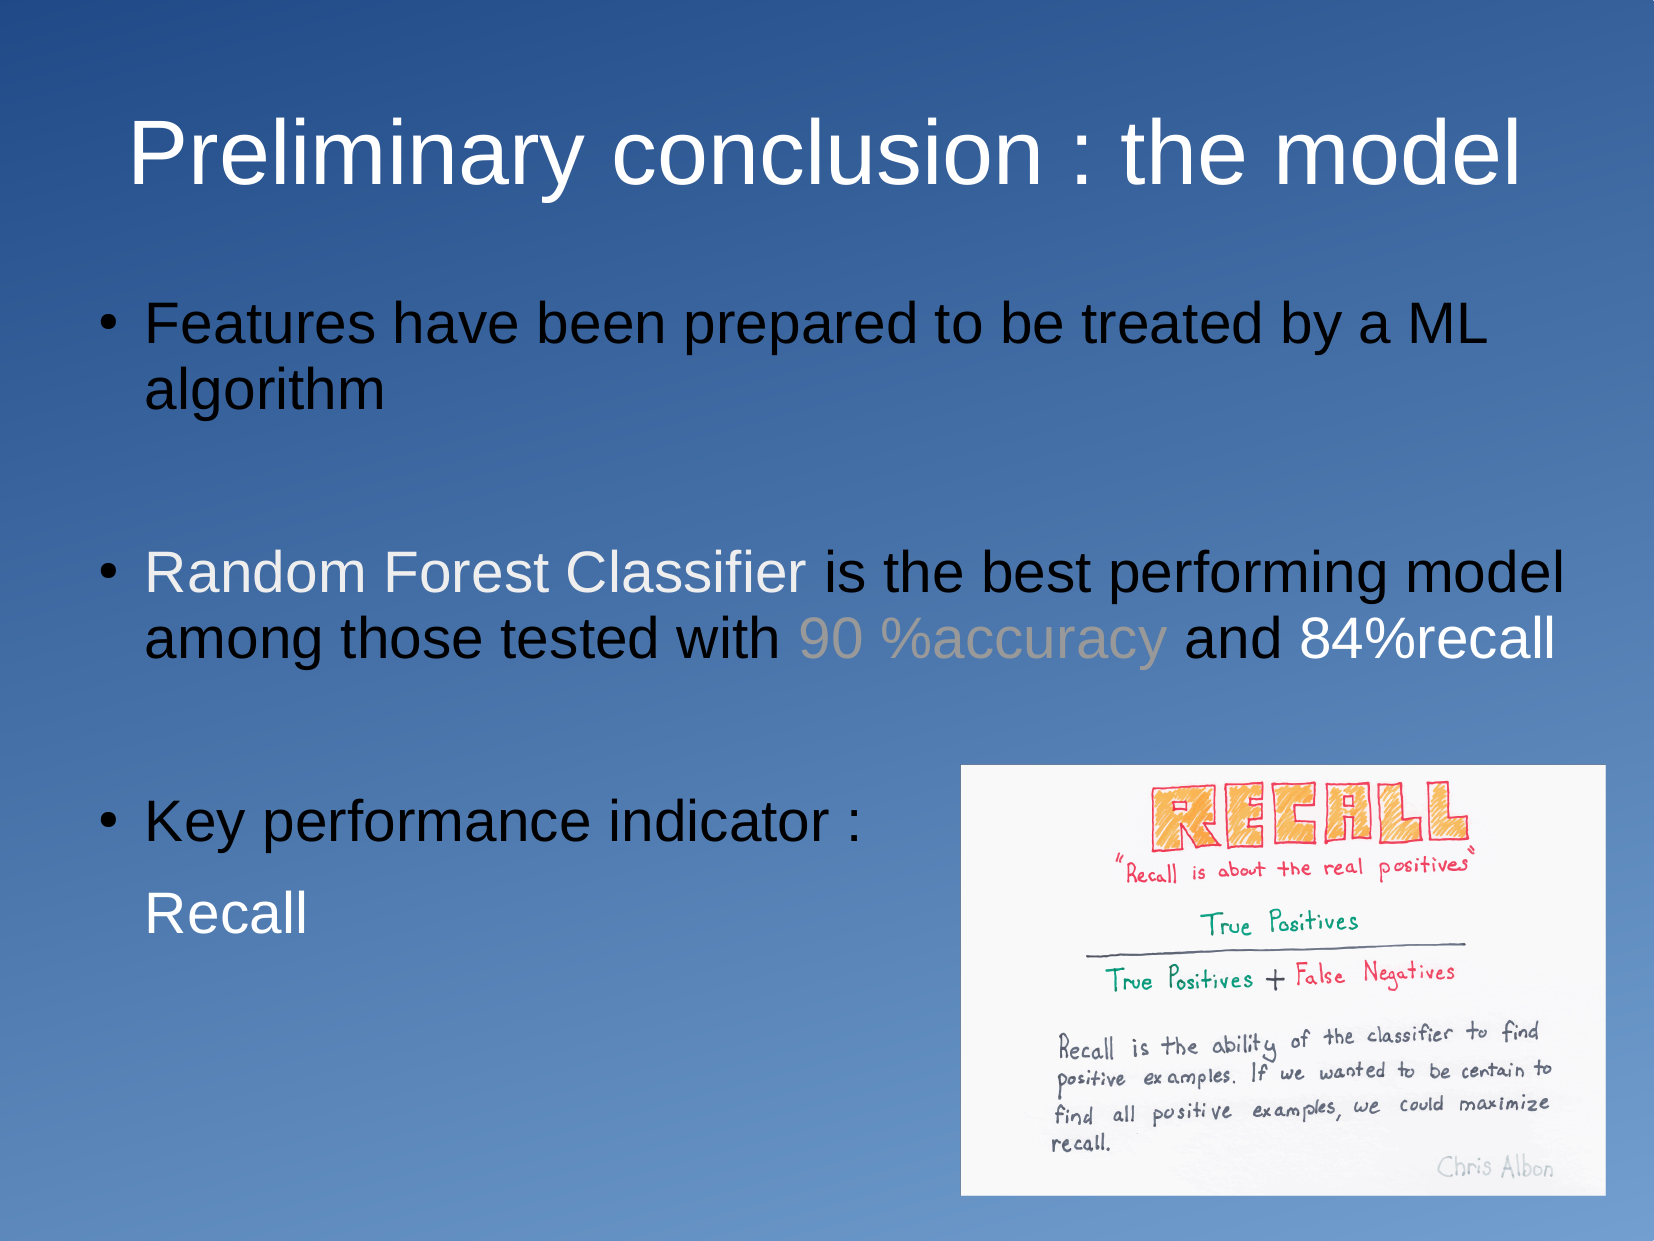

# Preliminary conclusion : the model
Features have been prepared to be treated by a ML algorithm
Random Forest Classifier is the best performing model among those tested with 90 %accuracy and 84%recall
Key performance indicator :
Recall